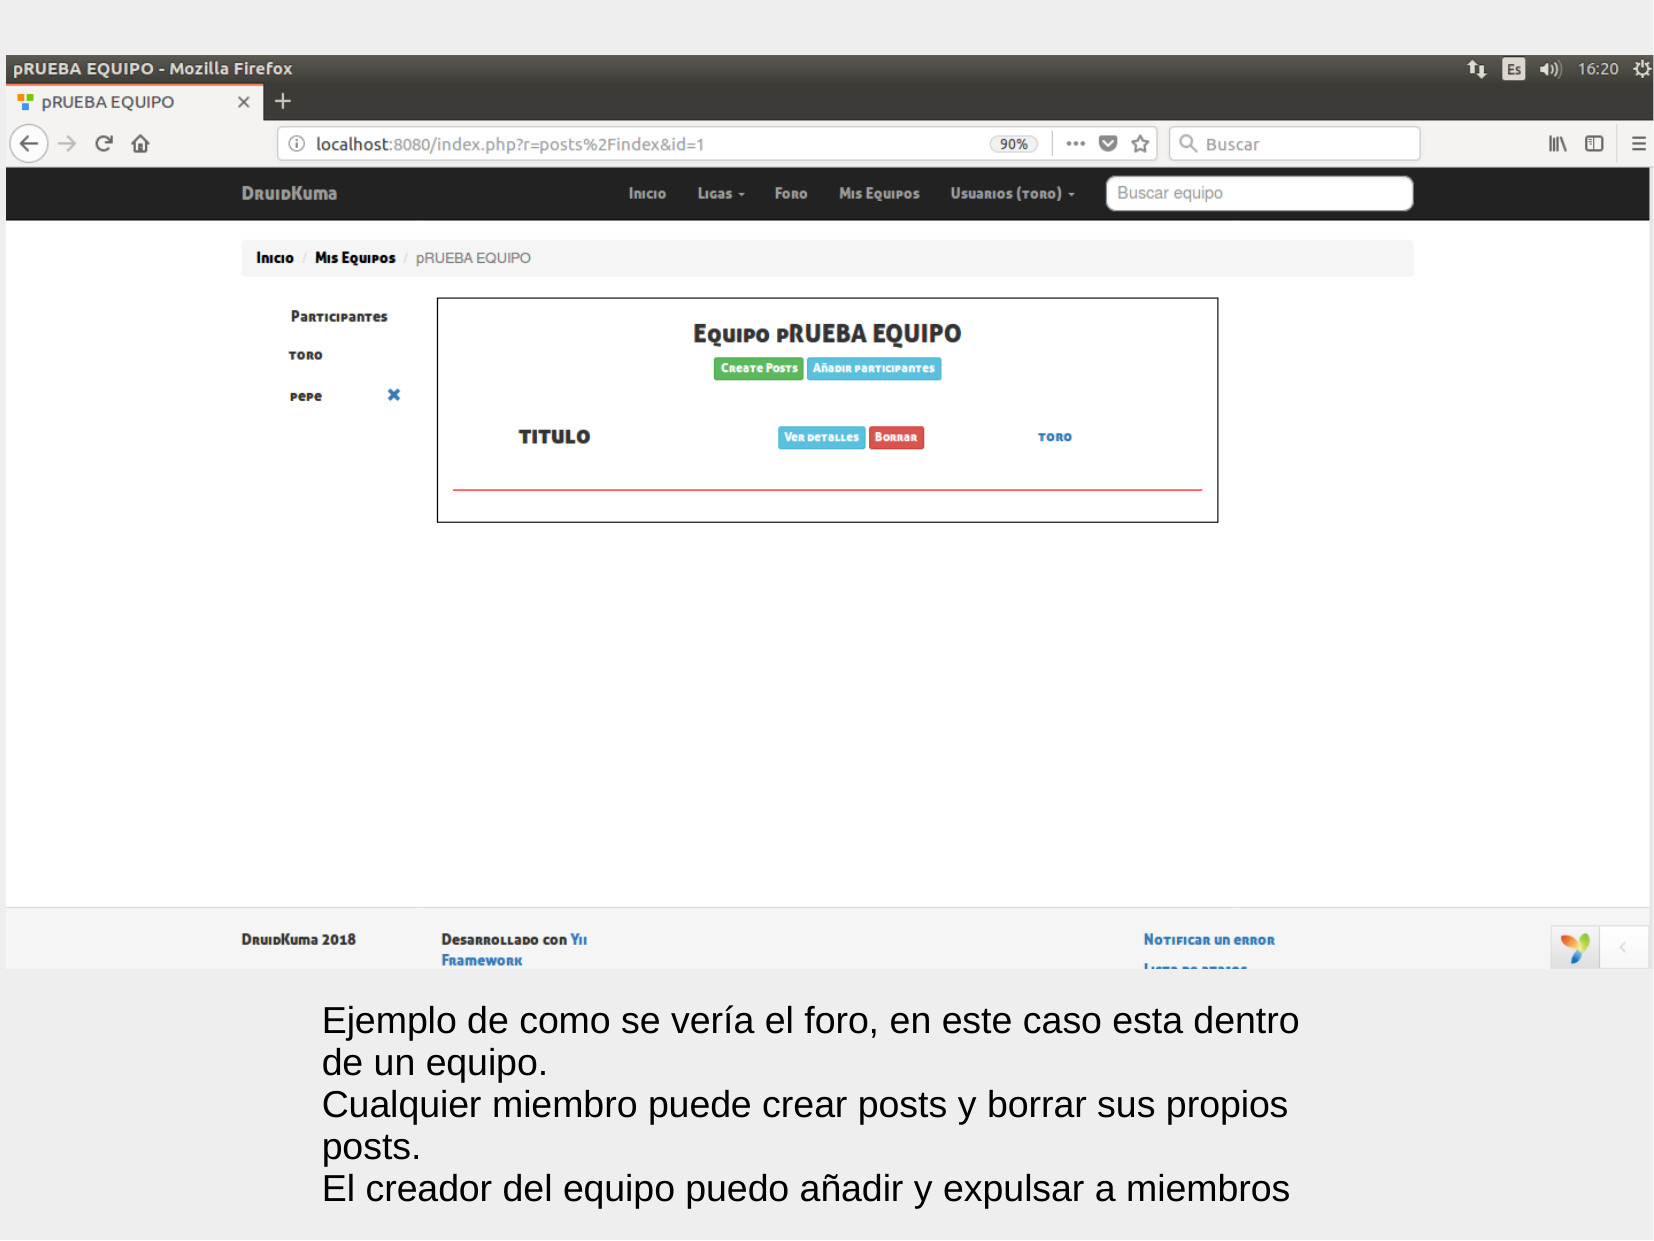

Ejemplo de como se vería el foro, en este caso esta dentro de un equipo.
Cualquier miembro puede crear posts y borrar sus propios posts.
El creador del equipo puedo añadir y expulsar a miembros